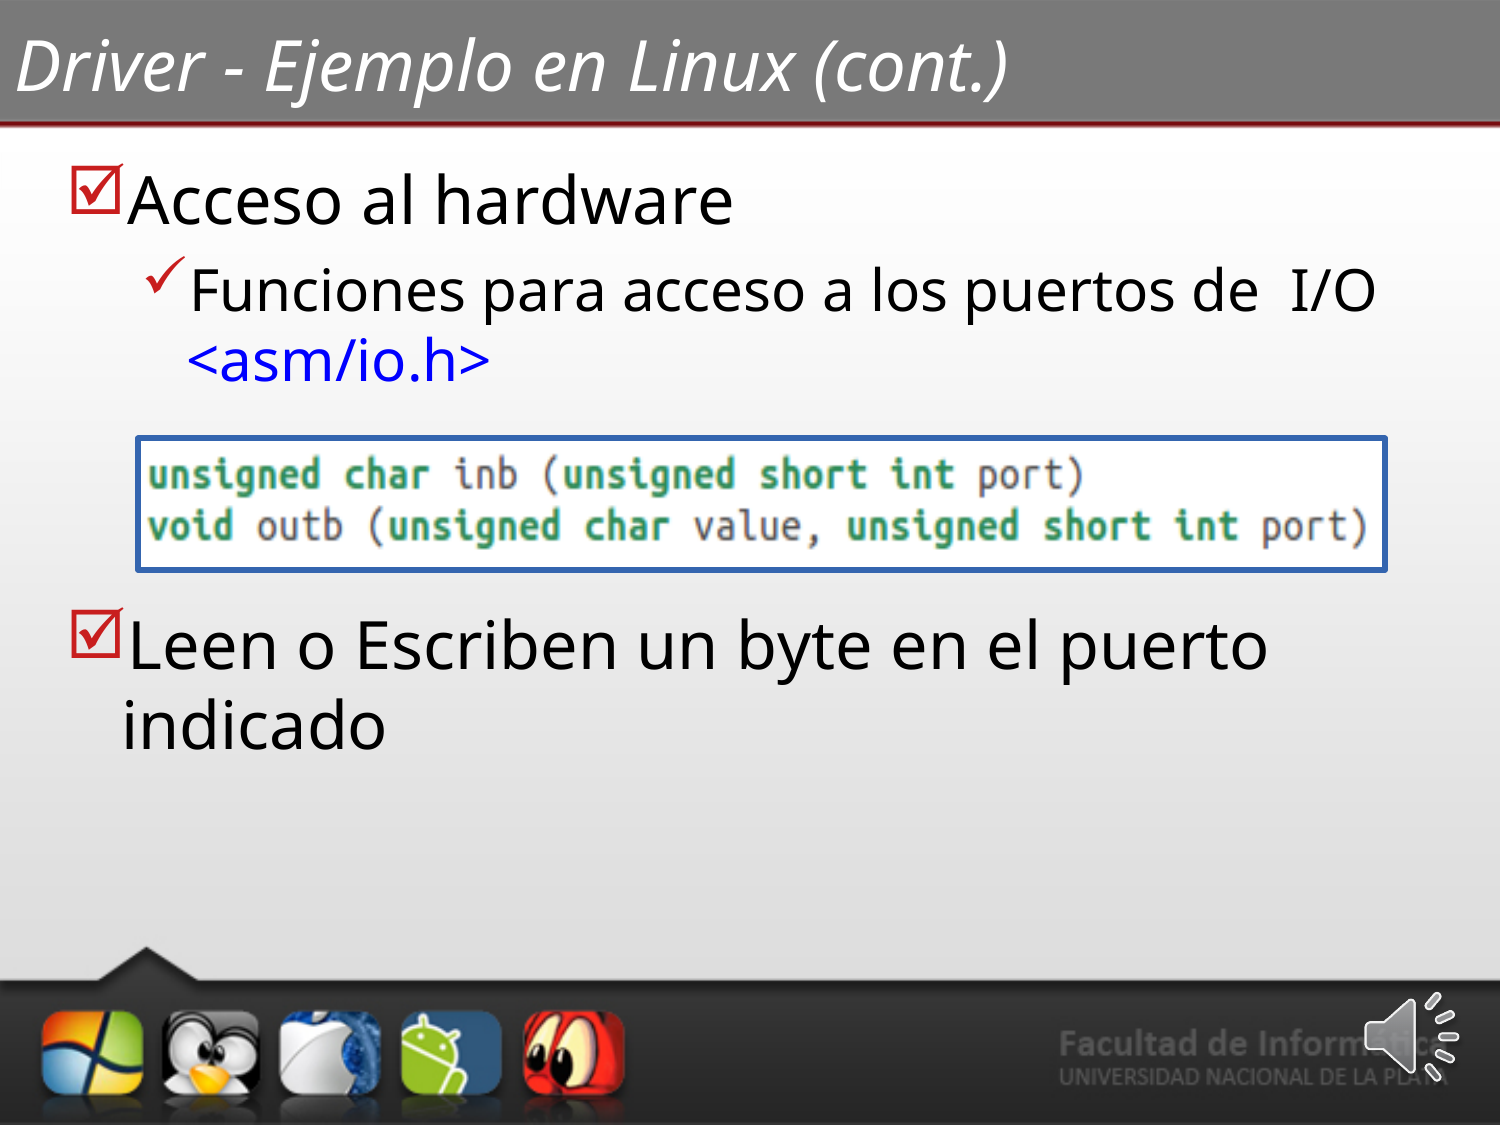

Driver - Ejemplo en Linux (cont.)
Acceso al hardware
Funciones para acceso a los puertos de I/O <asm/io.h>
Leen o Escriben un byte en el puerto indicado